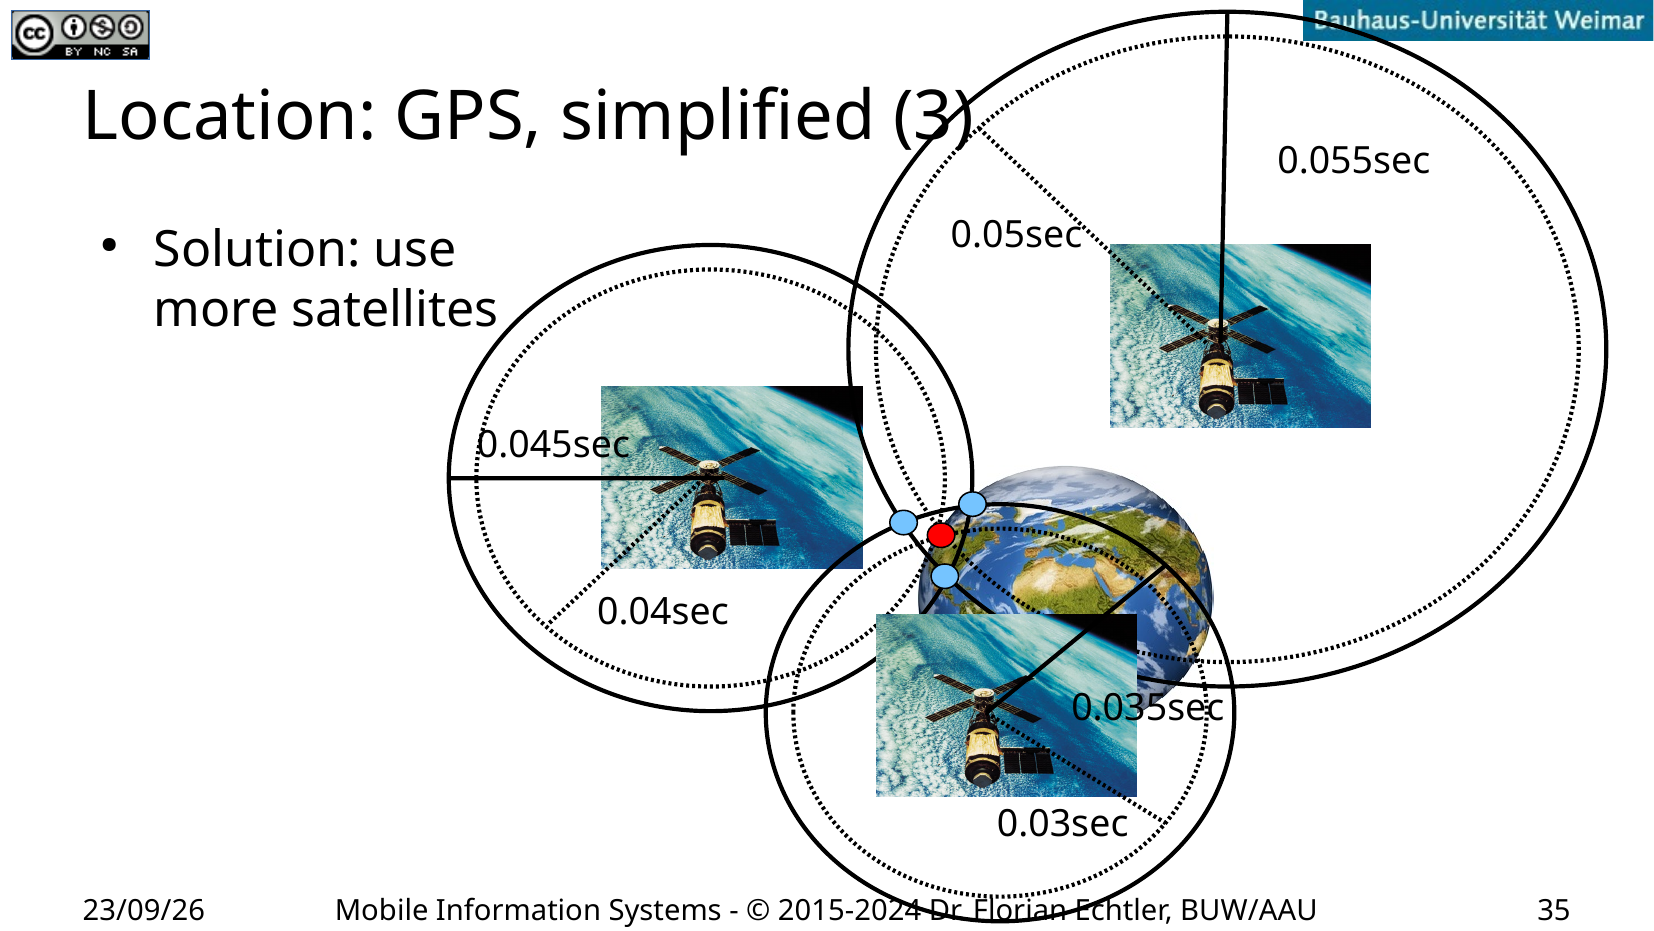

# Location: GPS, simplified (3)
0.055sec
0.05sec
Solution: use 													 more satellites
0.045sec
0.04sec
0.035sec
0.03sec
Mobile Information Systems - © 2015-2024 Dr. Florian Echtler, BUW/AAU
35